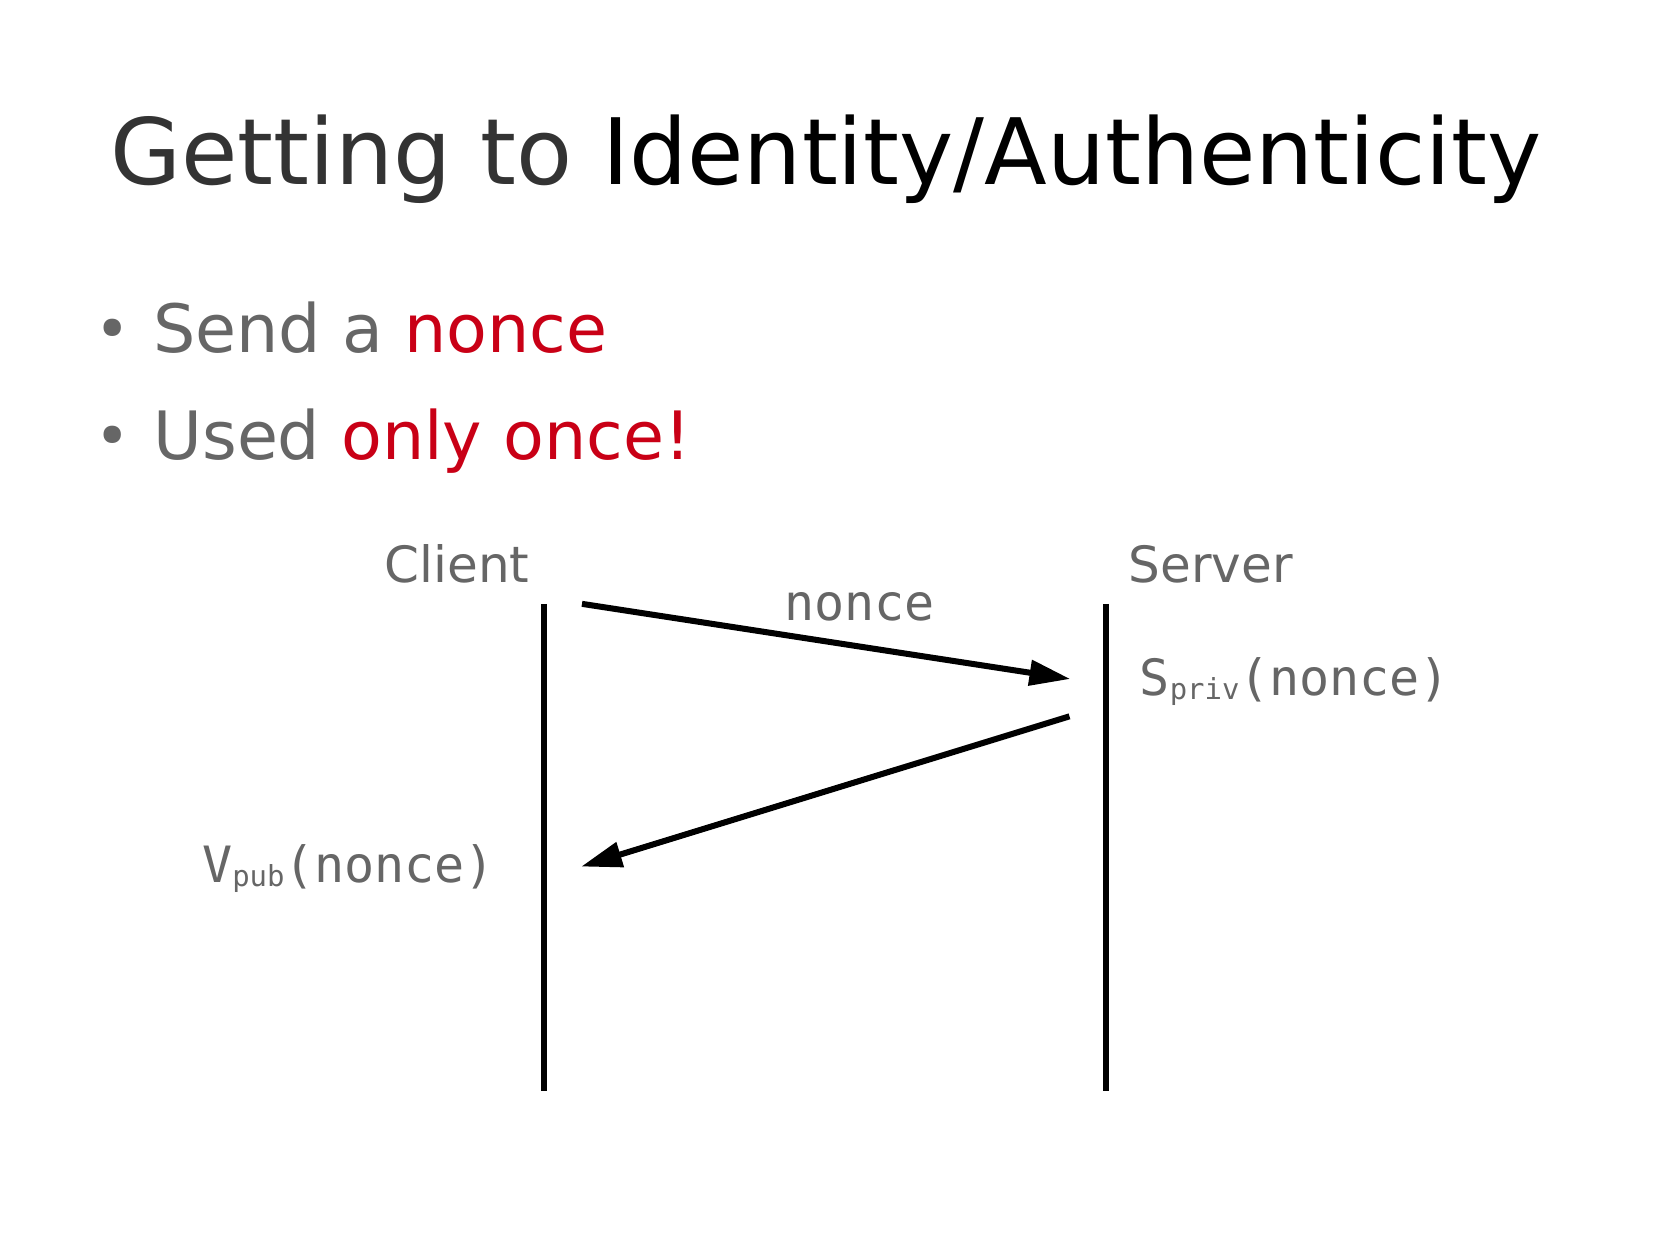

# Getting to Identity/Authenticity
Send a nonce
Used only once!
Client
Server
nonce
Spriv(nonce)
Vpub(nonce)